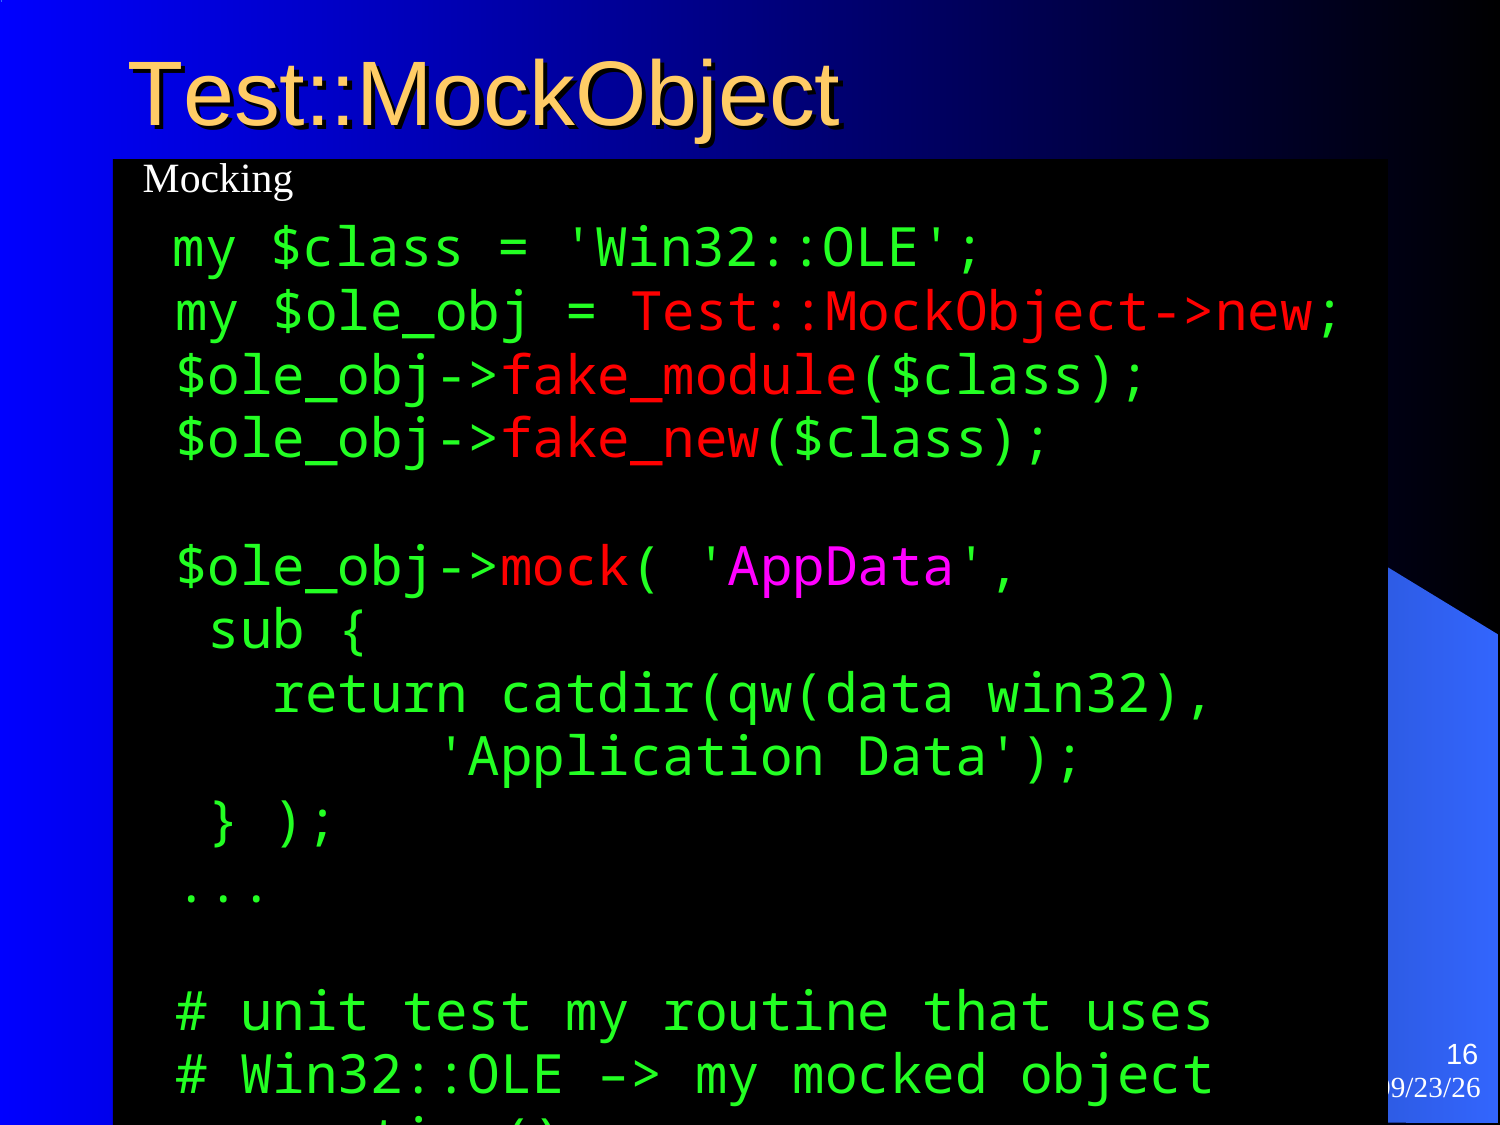

# Test::MockObject
Mocking
 my $class = 'Win32::OLE';
 my $ole_obj = Test::MockObject->new;
 $ole_obj->fake_module($class);
 $ole_obj->fake_new($class);
 $ole_obj->mock( 'AppData',
 sub {
 return catdir(qw(data win32),
 'Application Data');
 } );
 ...
 # unit test my routine that uses
 # Win32::OLE –> my mocked object
 my_routine();
16
Cross-Platform Testing